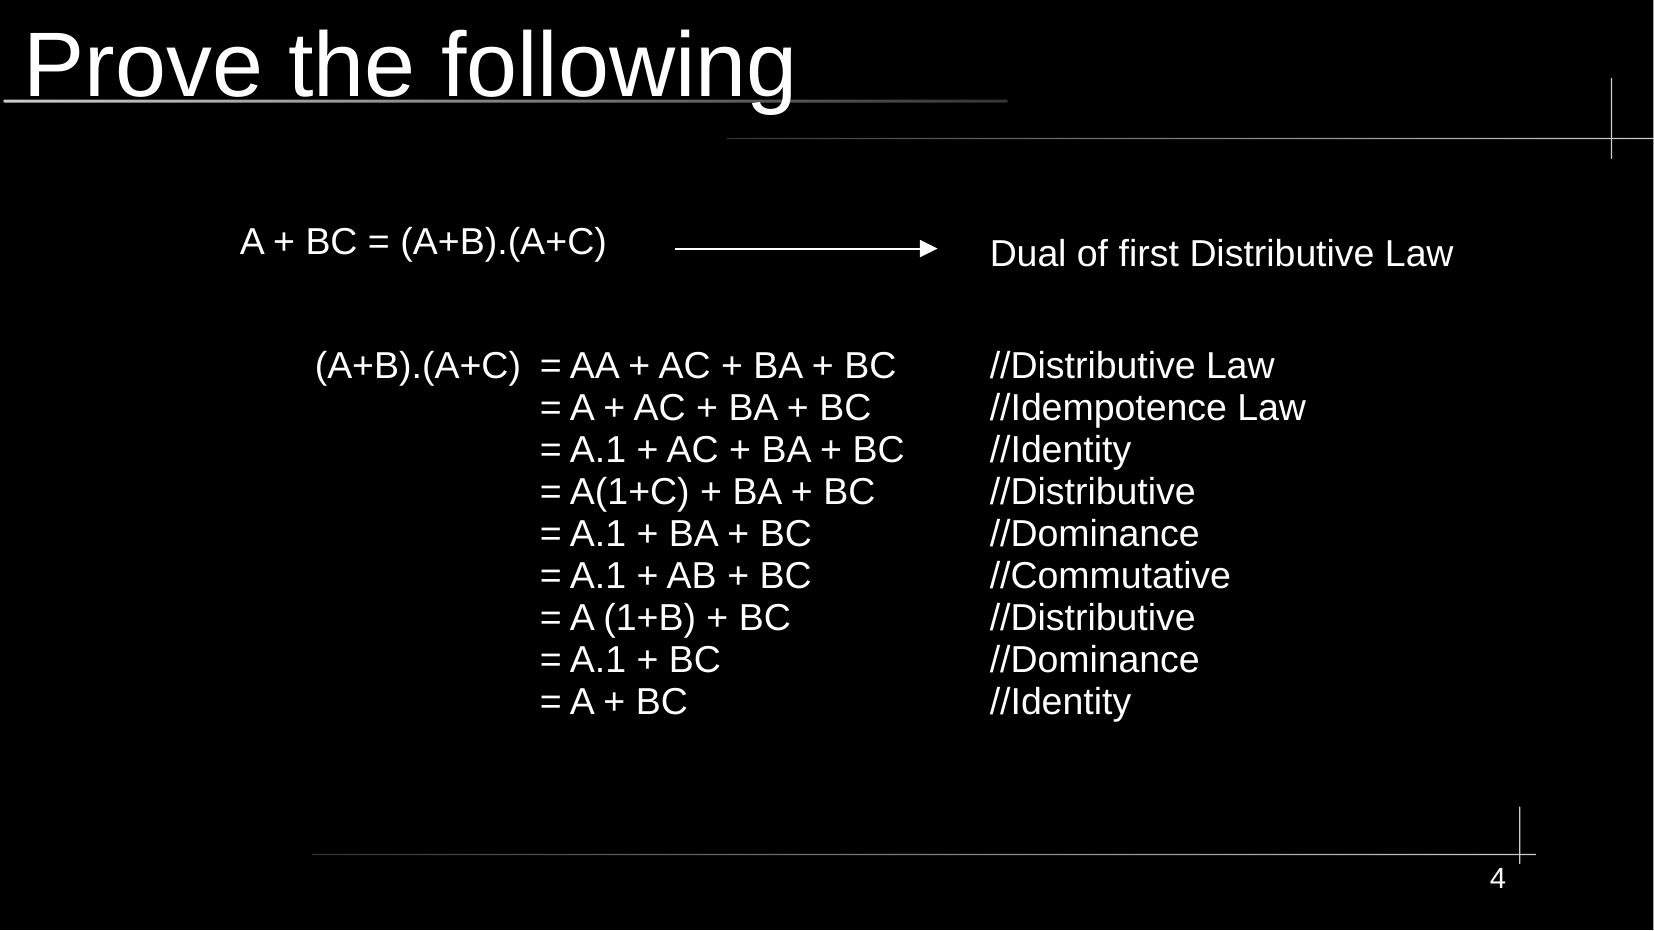

# Prove the following
A + BC = (A+B).(A+C)
Dual of first Distributive Law
(A+B).(A+C)	= AA + AC + BA + BC		//Distributive Law
			= A + AC + BA + BC		//Idempotence Law
			= A.1 + AC + BA + BC		//Identity
			= A(1+C) + BA + BC		//Distributive
			= A.1 + BA + BC			//Dominance
			= A.1 + AB + BC			//Commutative
			= A (1+B) + BC			//Distributive
			= A.1 + BC				//Dominance
			= A + BC					//Identity
4